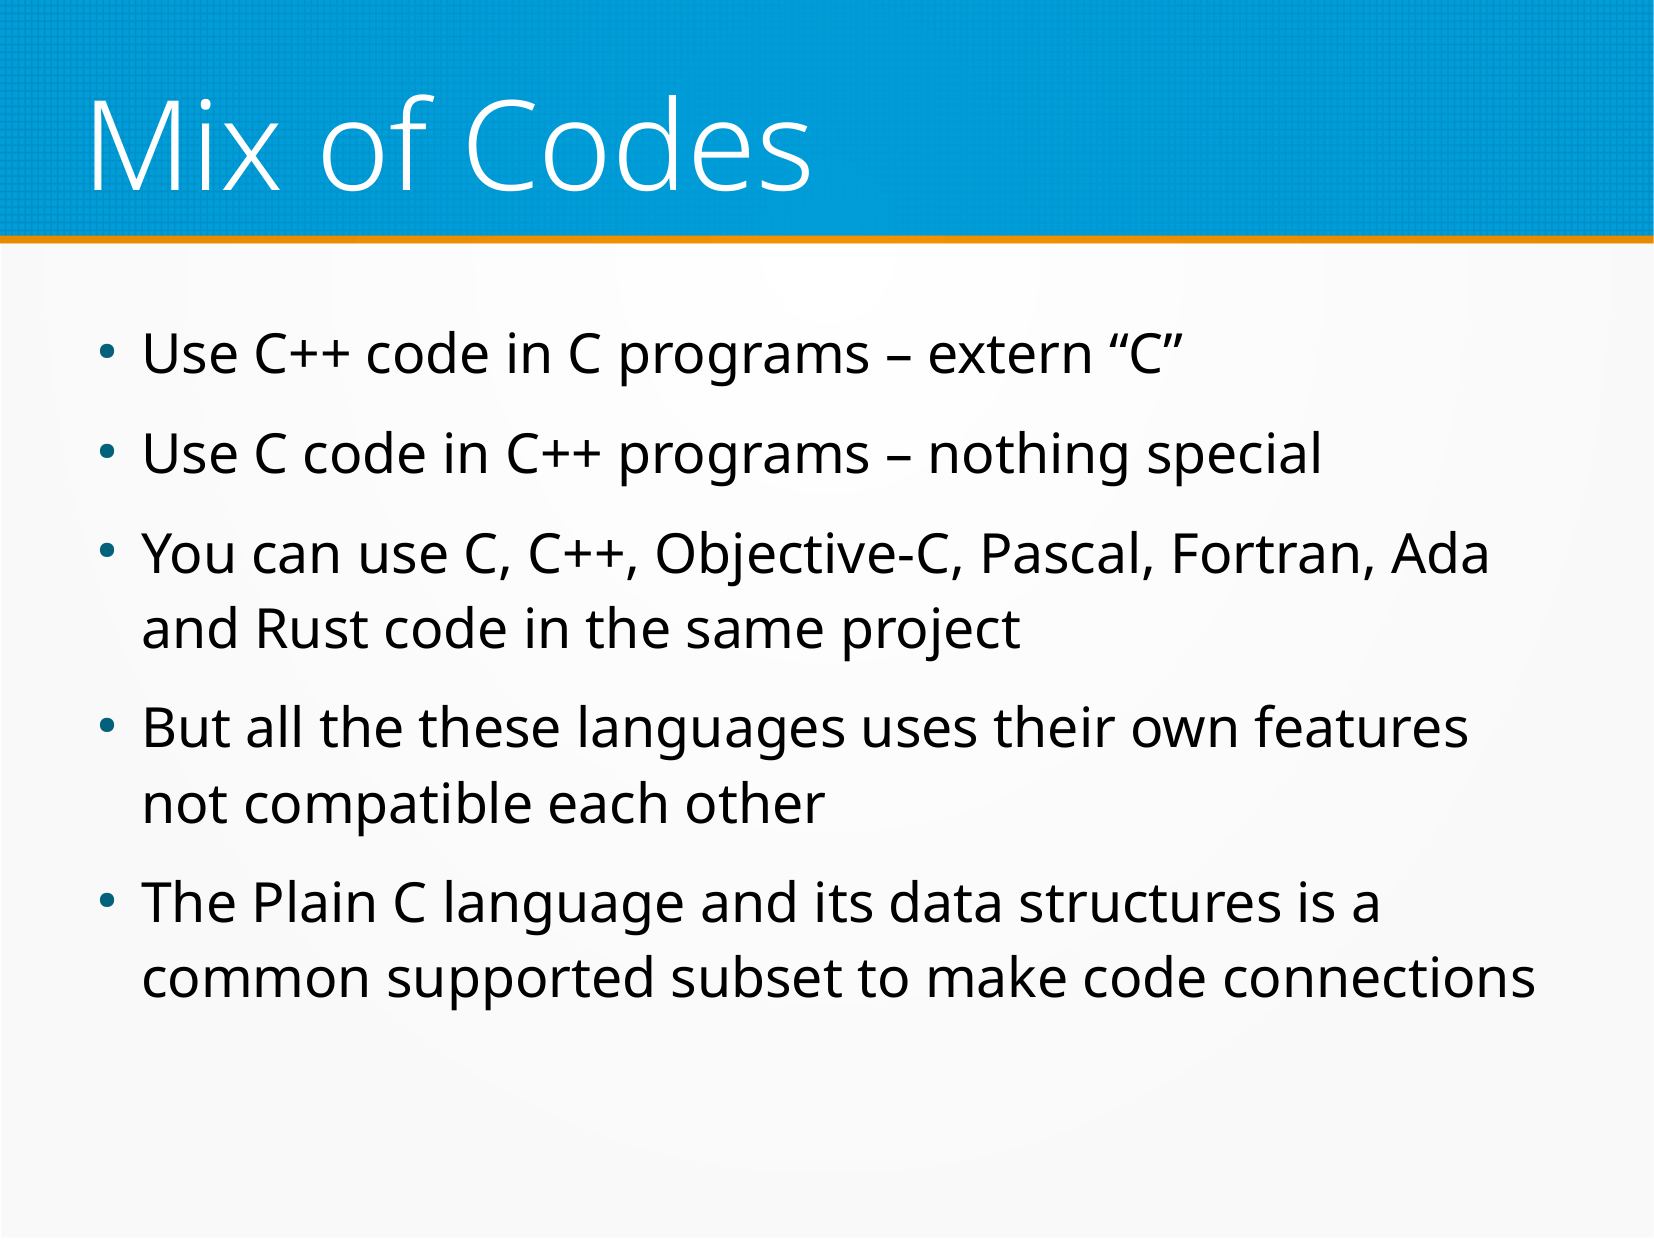

# Mix of Codes
Use C++ code in C programs – extern “C”
Use C code in C++ programs – nothing special
You can use C, C++, Objective-C, Pascal, Fortran, Ada and Rust code in the same project
But all the these languages uses their own features not compatible each other
The Plain C language and its data structures is a common supported subset to make code connections